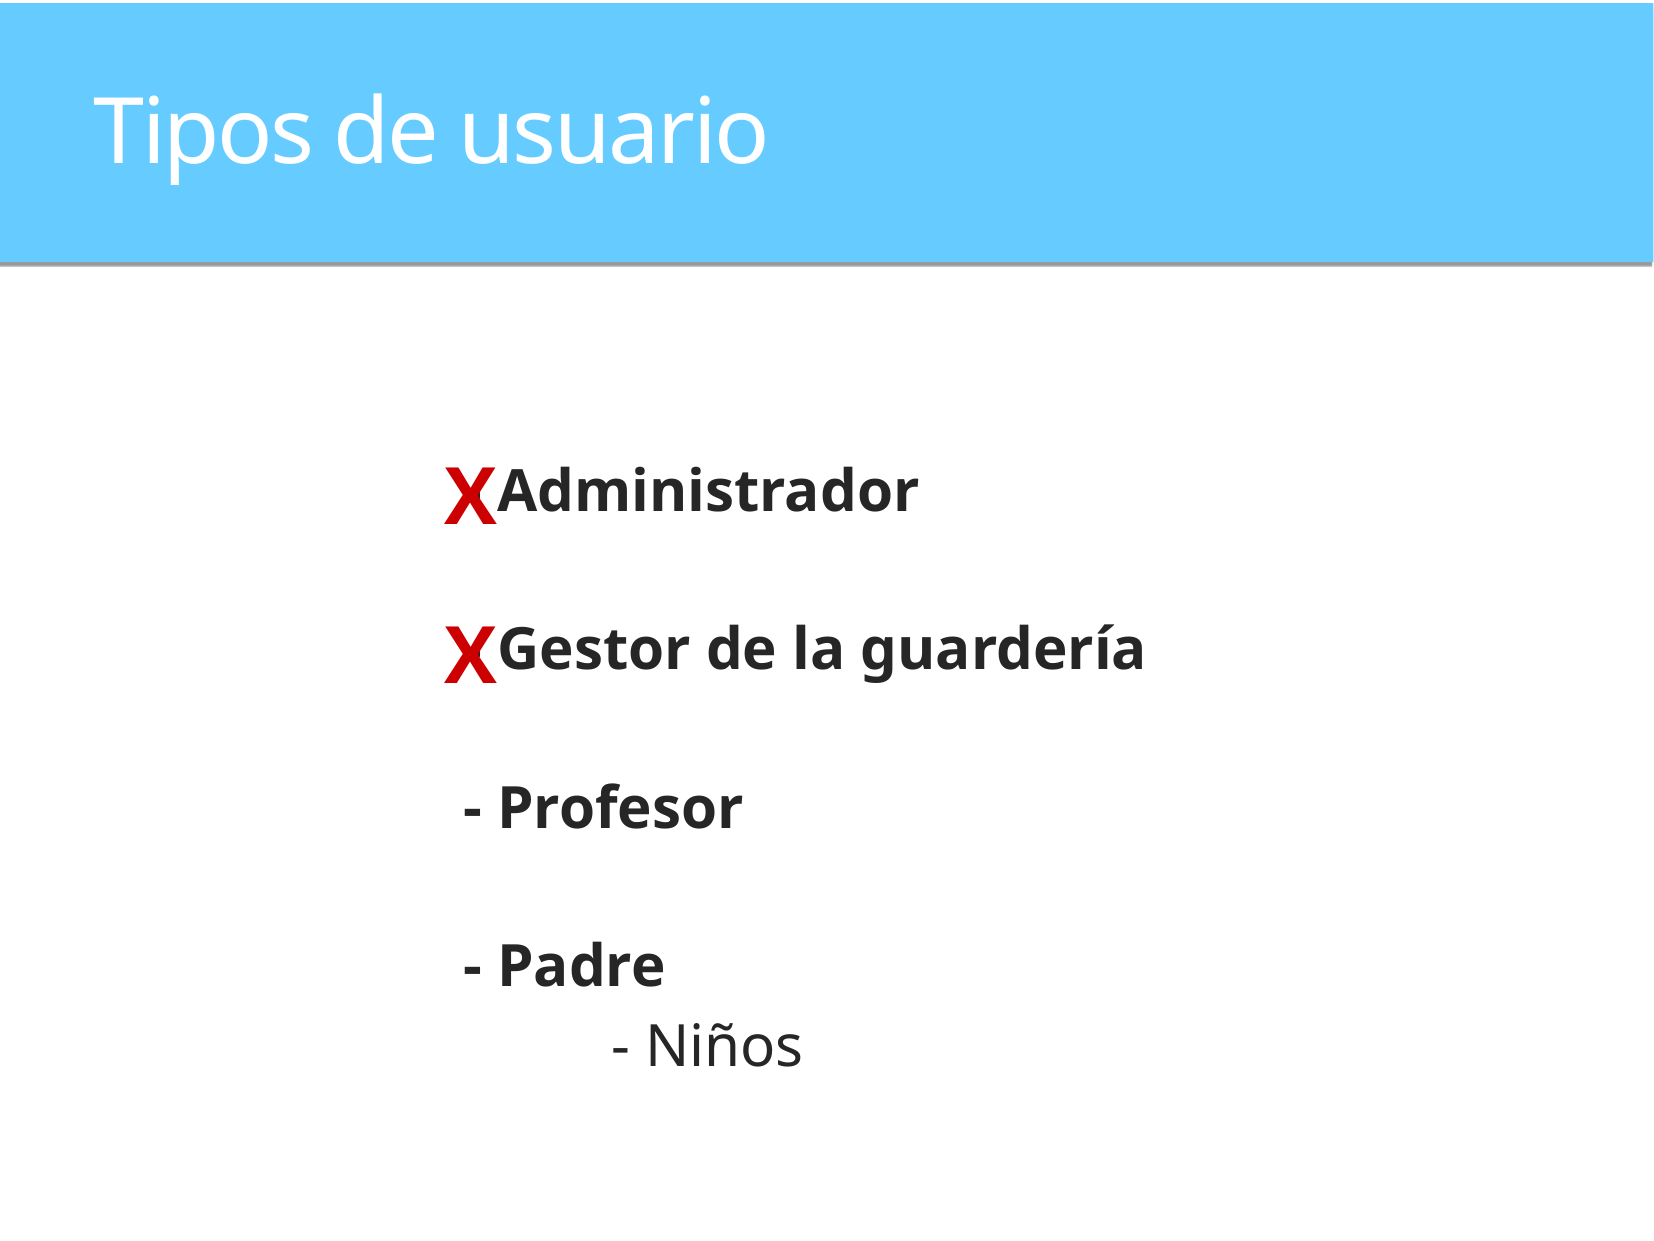

# Tipos de usuario
X
X
- Administrador
- Gestor de la guardería
- Profesor
- Padre
		- Niños